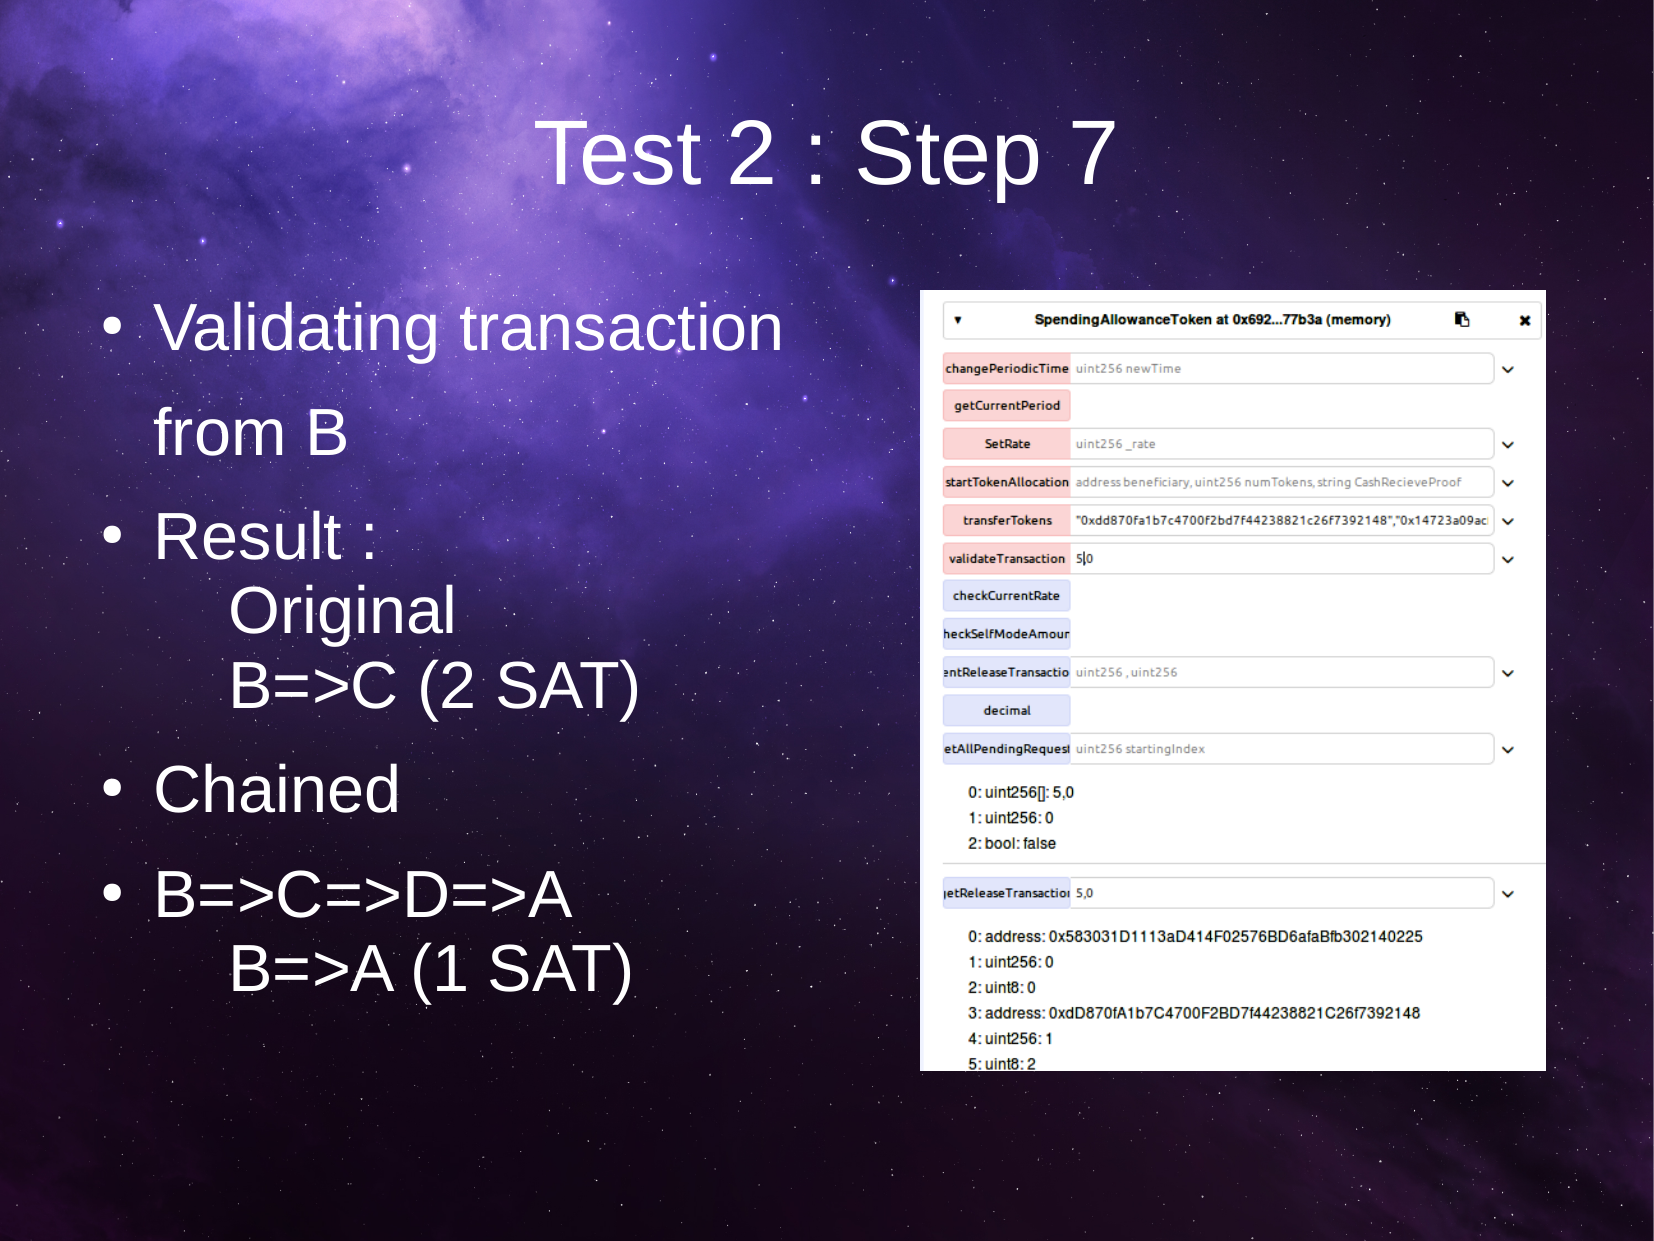

# Test 2 : Step 7
Validating transaction
from B
Result : 						Original 					B=>C (2 SAT)
Chained
B=>C=>D=>A				B=>A (1 SAT)